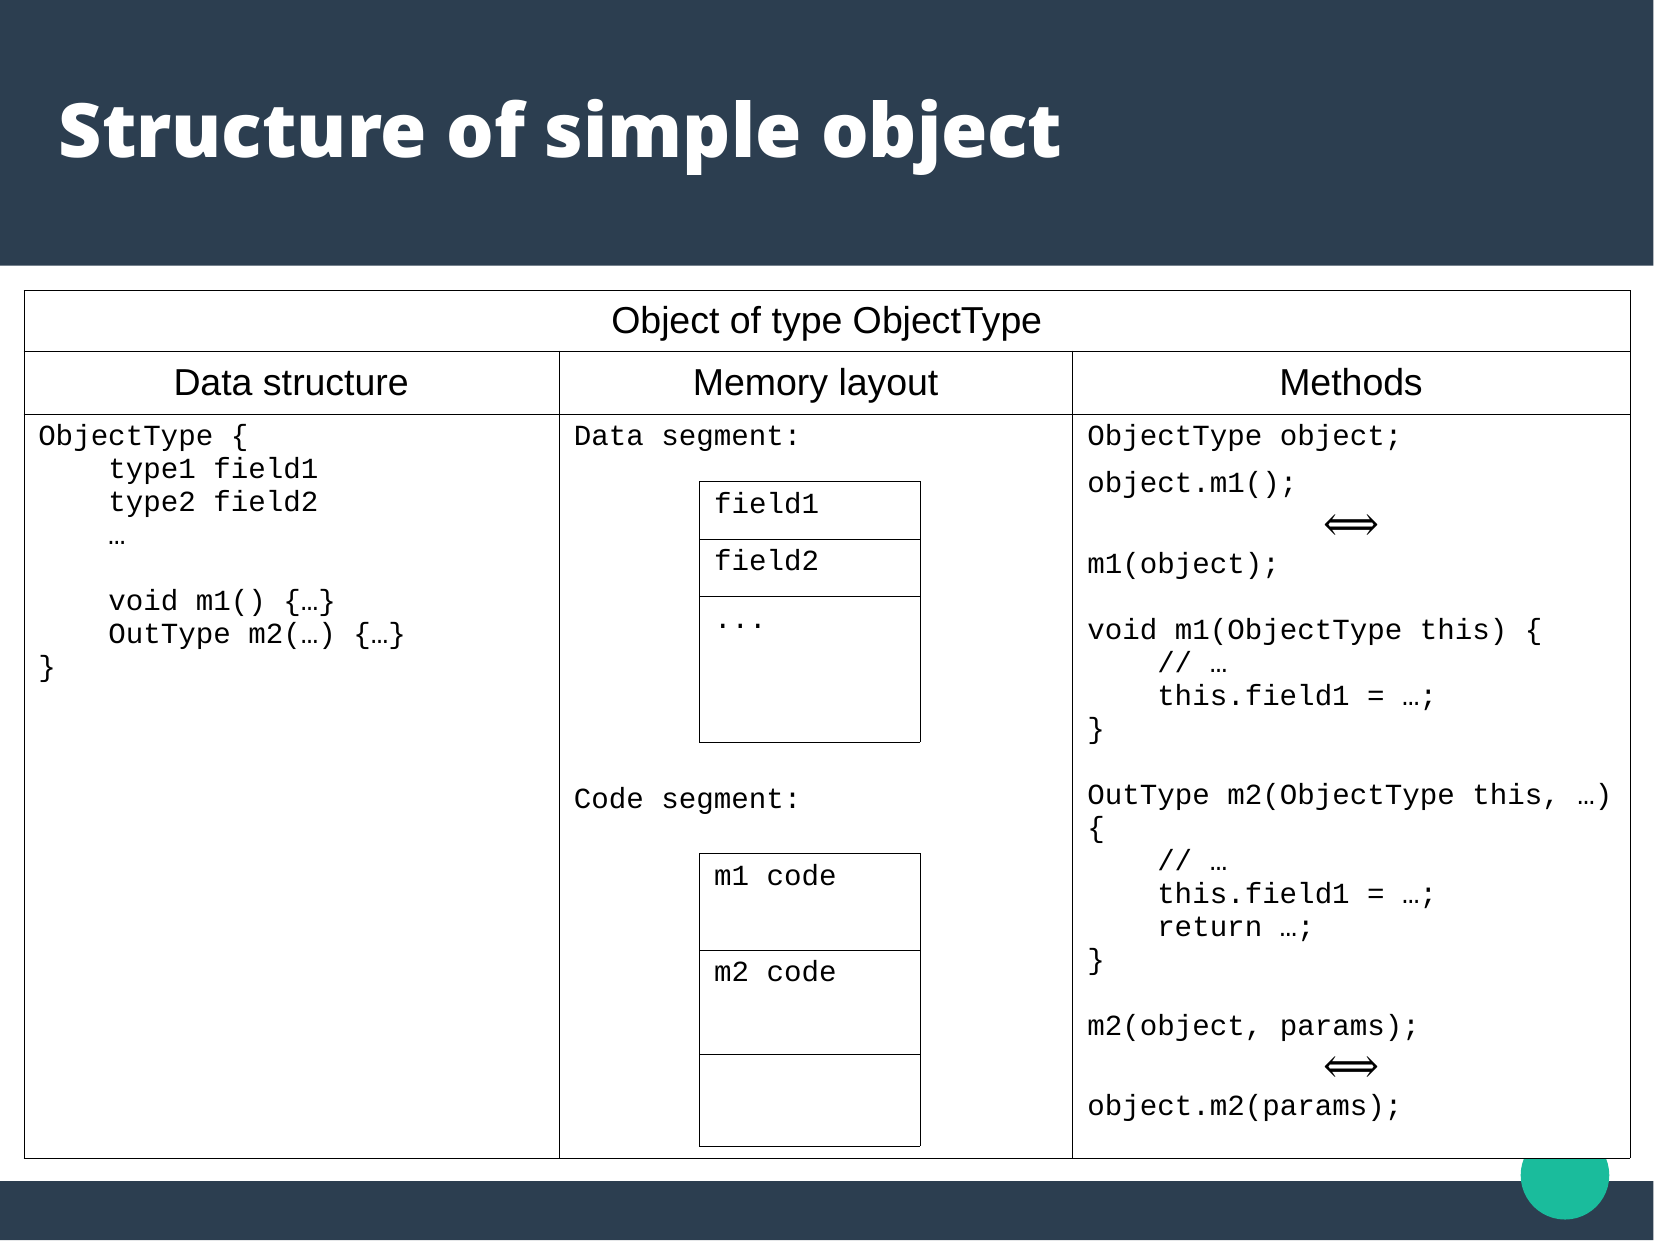

# Structure of simple object
| Object of type ObjectType | | |
| --- | --- | --- |
| Data structure | Memory layout | Methods |
| ObjectType { type1 field1 type2 field2 … void m1() {…} OutType m2(…) {…} } | Data segment: Code segment: | ObjectType object; object.m1(); ⟺ m1(object); void m1(ObjectType this) { // … this.field1 = …; } OutType m2(ObjectType this, …) { // … this.field1 = …; return …; } m2(object, params); ⟺ object.m2(params); |
| field1 |
| --- |
| field2 |
| ... |
| m1 code |
| --- |
| m2 code |
| |